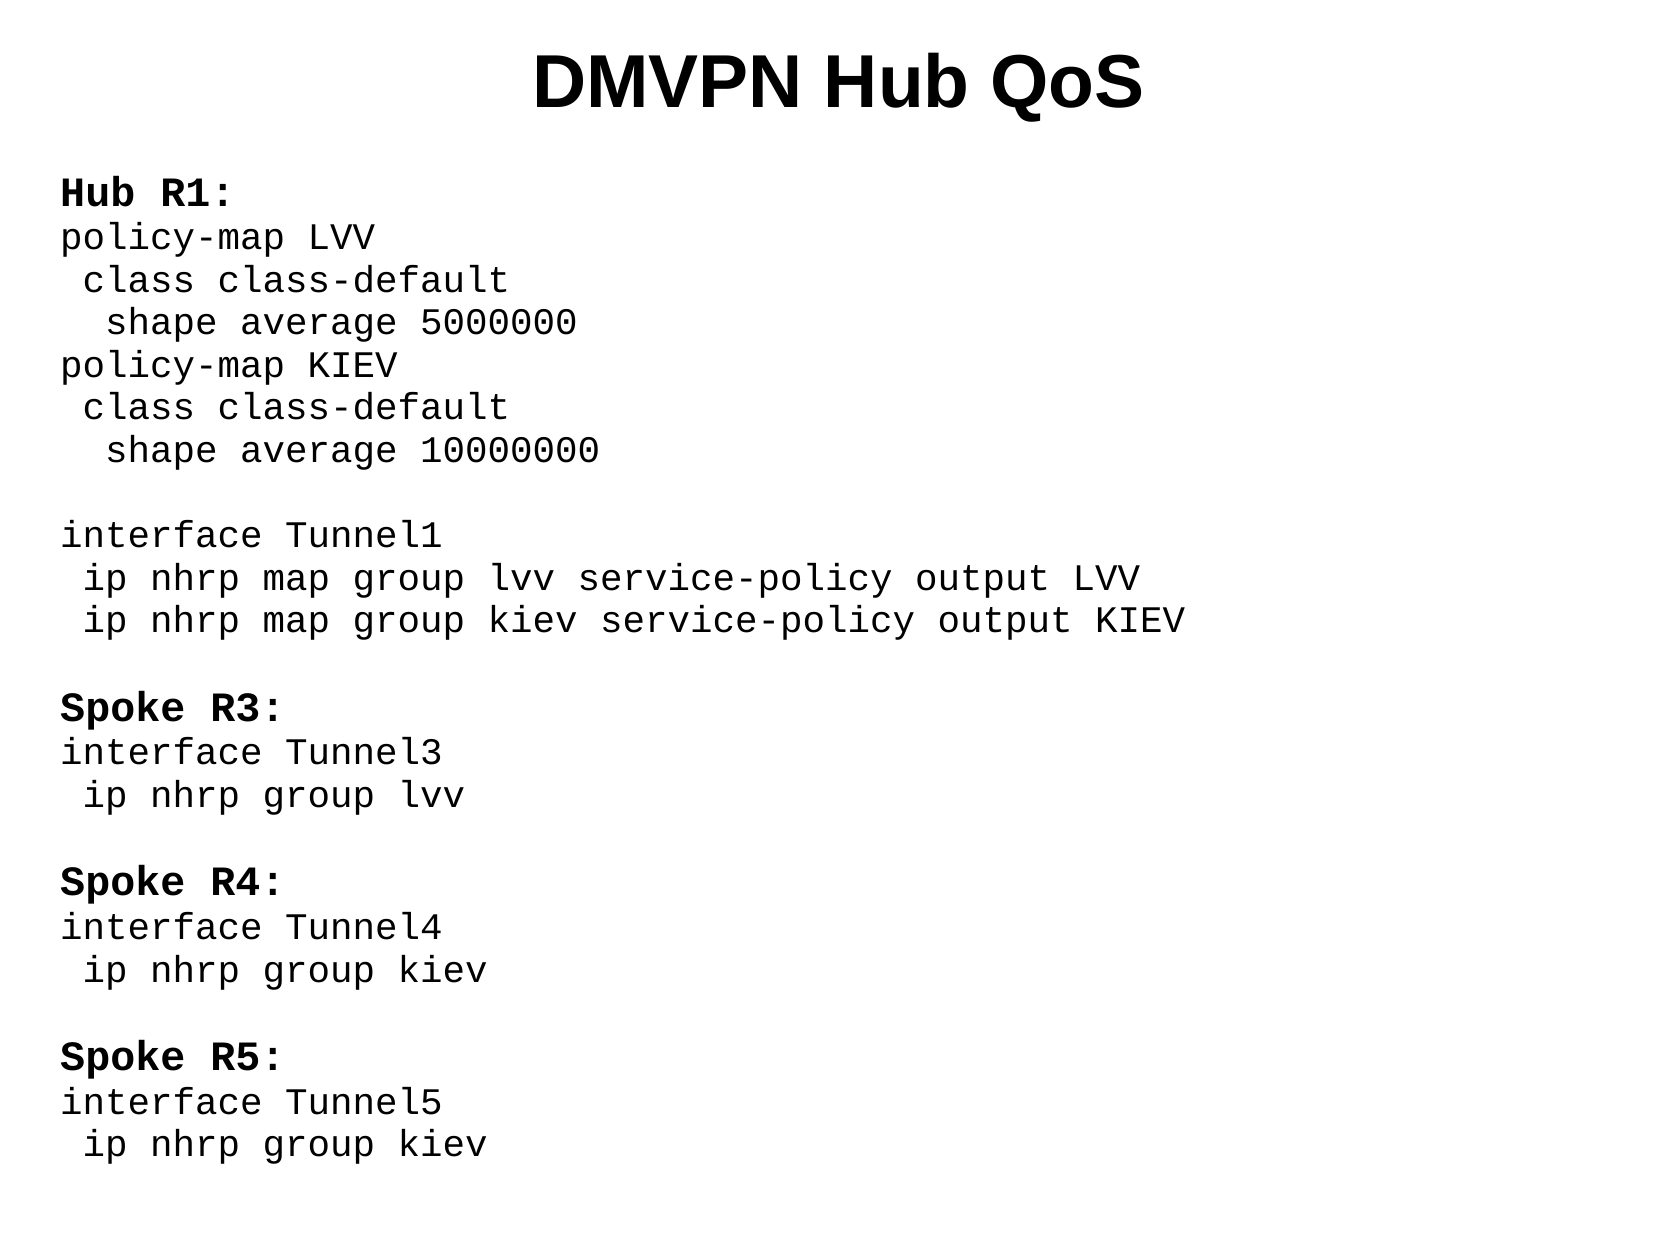

DMVPN Hub QoS
# Hub R1:
policy-map LVV
 class class-default
 shape average 5000000
policy-map KIEV
 class class-default
 shape average 10000000
interface Tunnel1
 ip nhrp map group lvv service-policy output LVV
 ip nhrp map group kiev service-policy output KIEV
Spoke R3:
interface Tunnel3
 ip nhrp group lvv
Spoke R4:
interface Tunnel4
 ip nhrp group kiev
Spoke R5:
interface Tunnel5
 ip nhrp group kiev